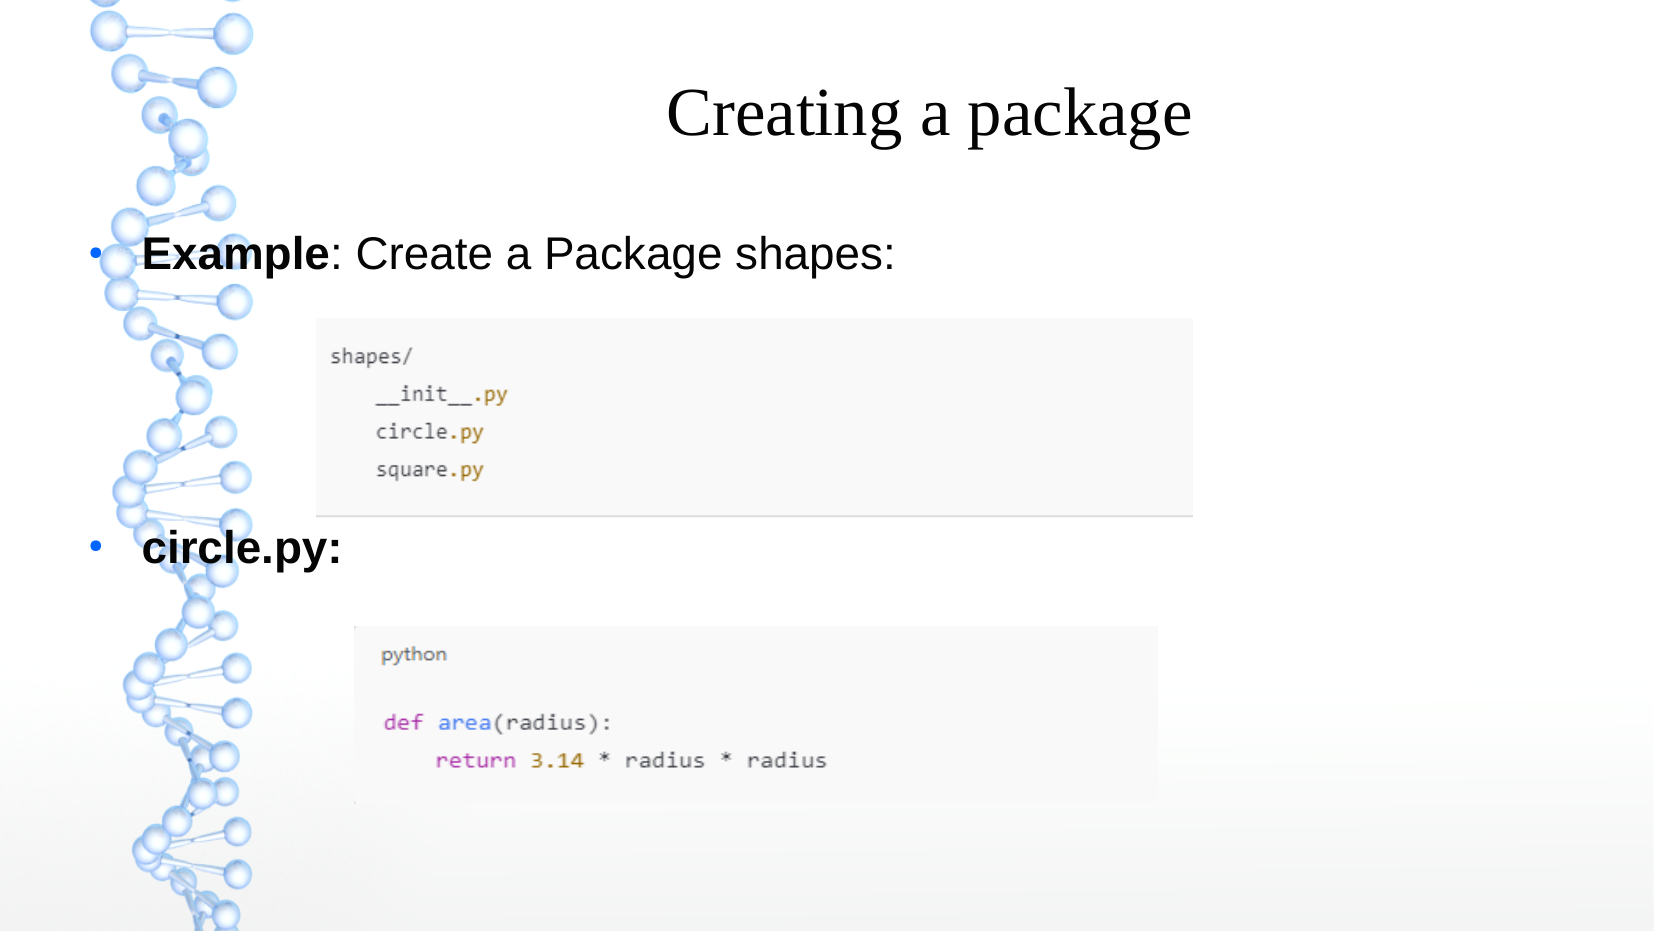

# Creating a package
Example: Create a Package shapes:
circle.py: